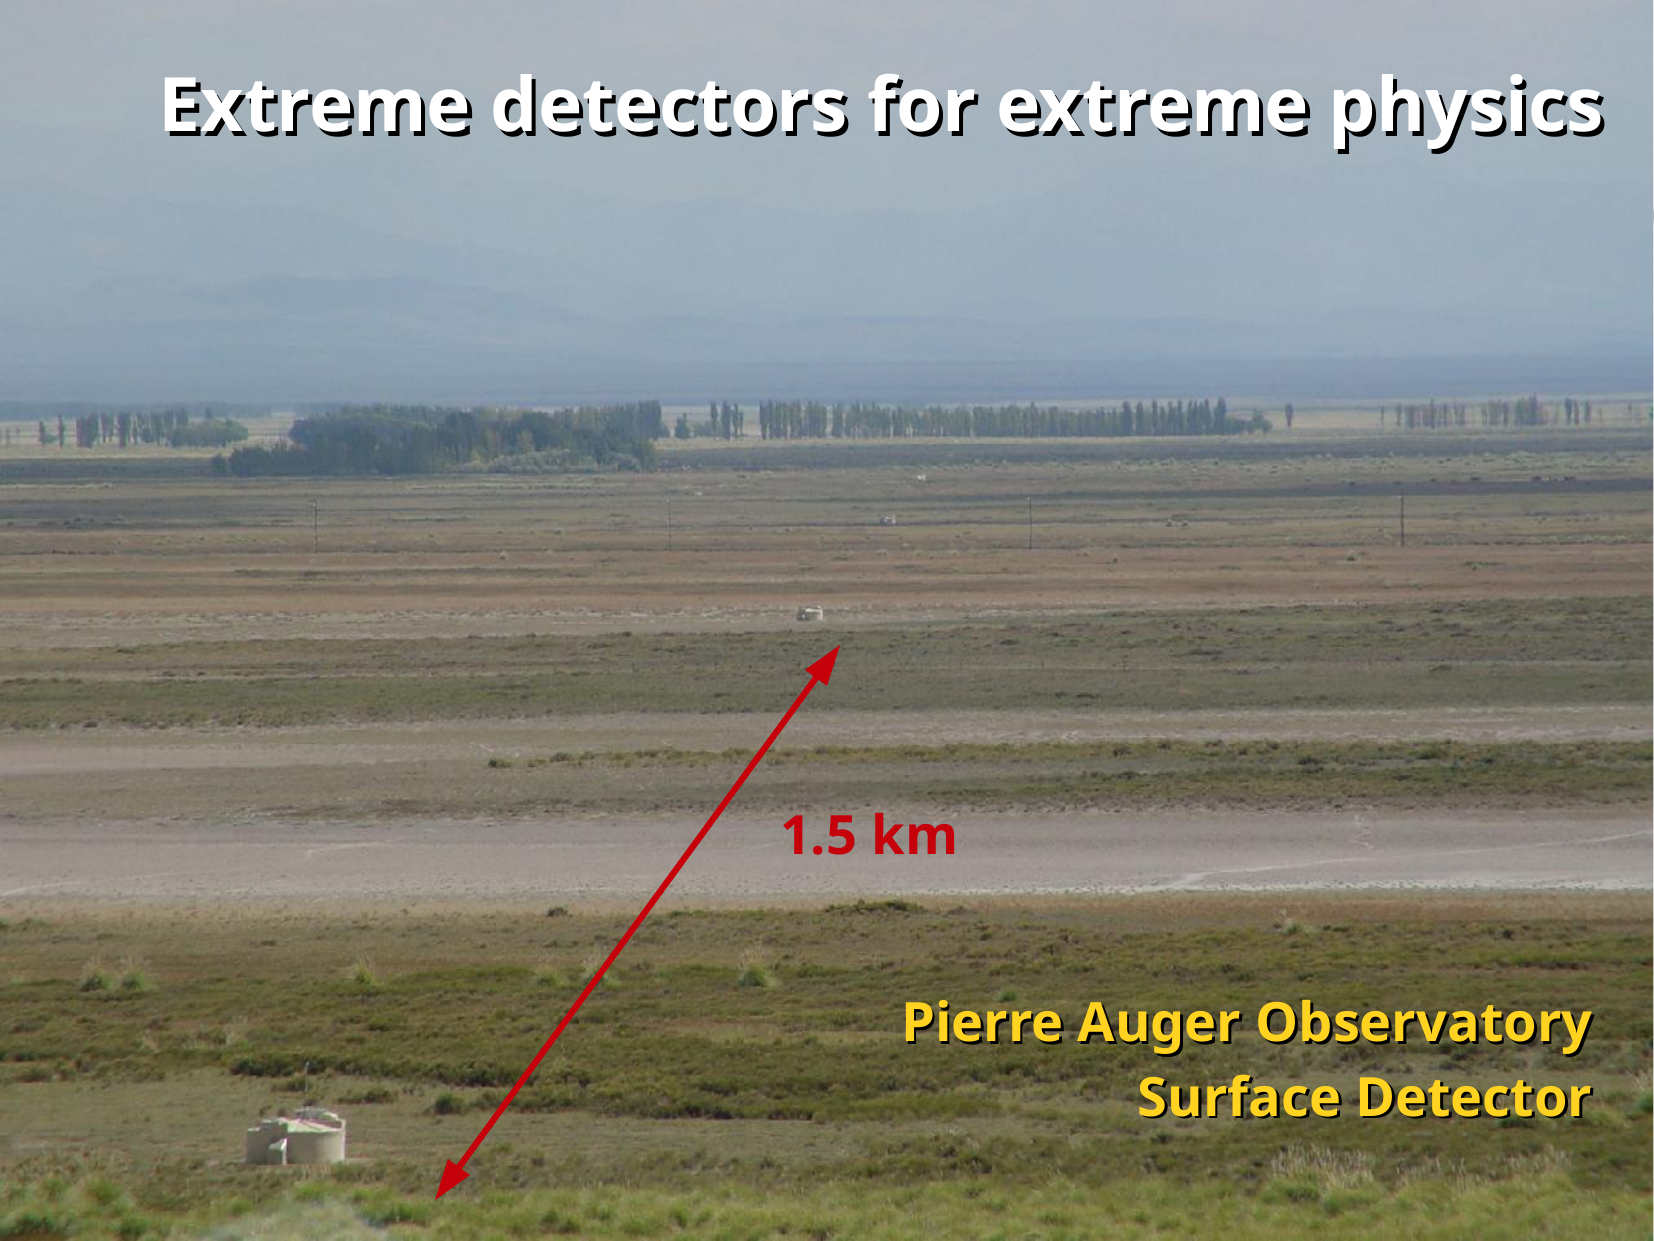

# Extreme detectors for extreme physics
1.5 km
Pierre Auger Observatory Surface Detector
24/Oct/2016
H. Asorey - asoreyh@cab.cnea.gov.ar
29